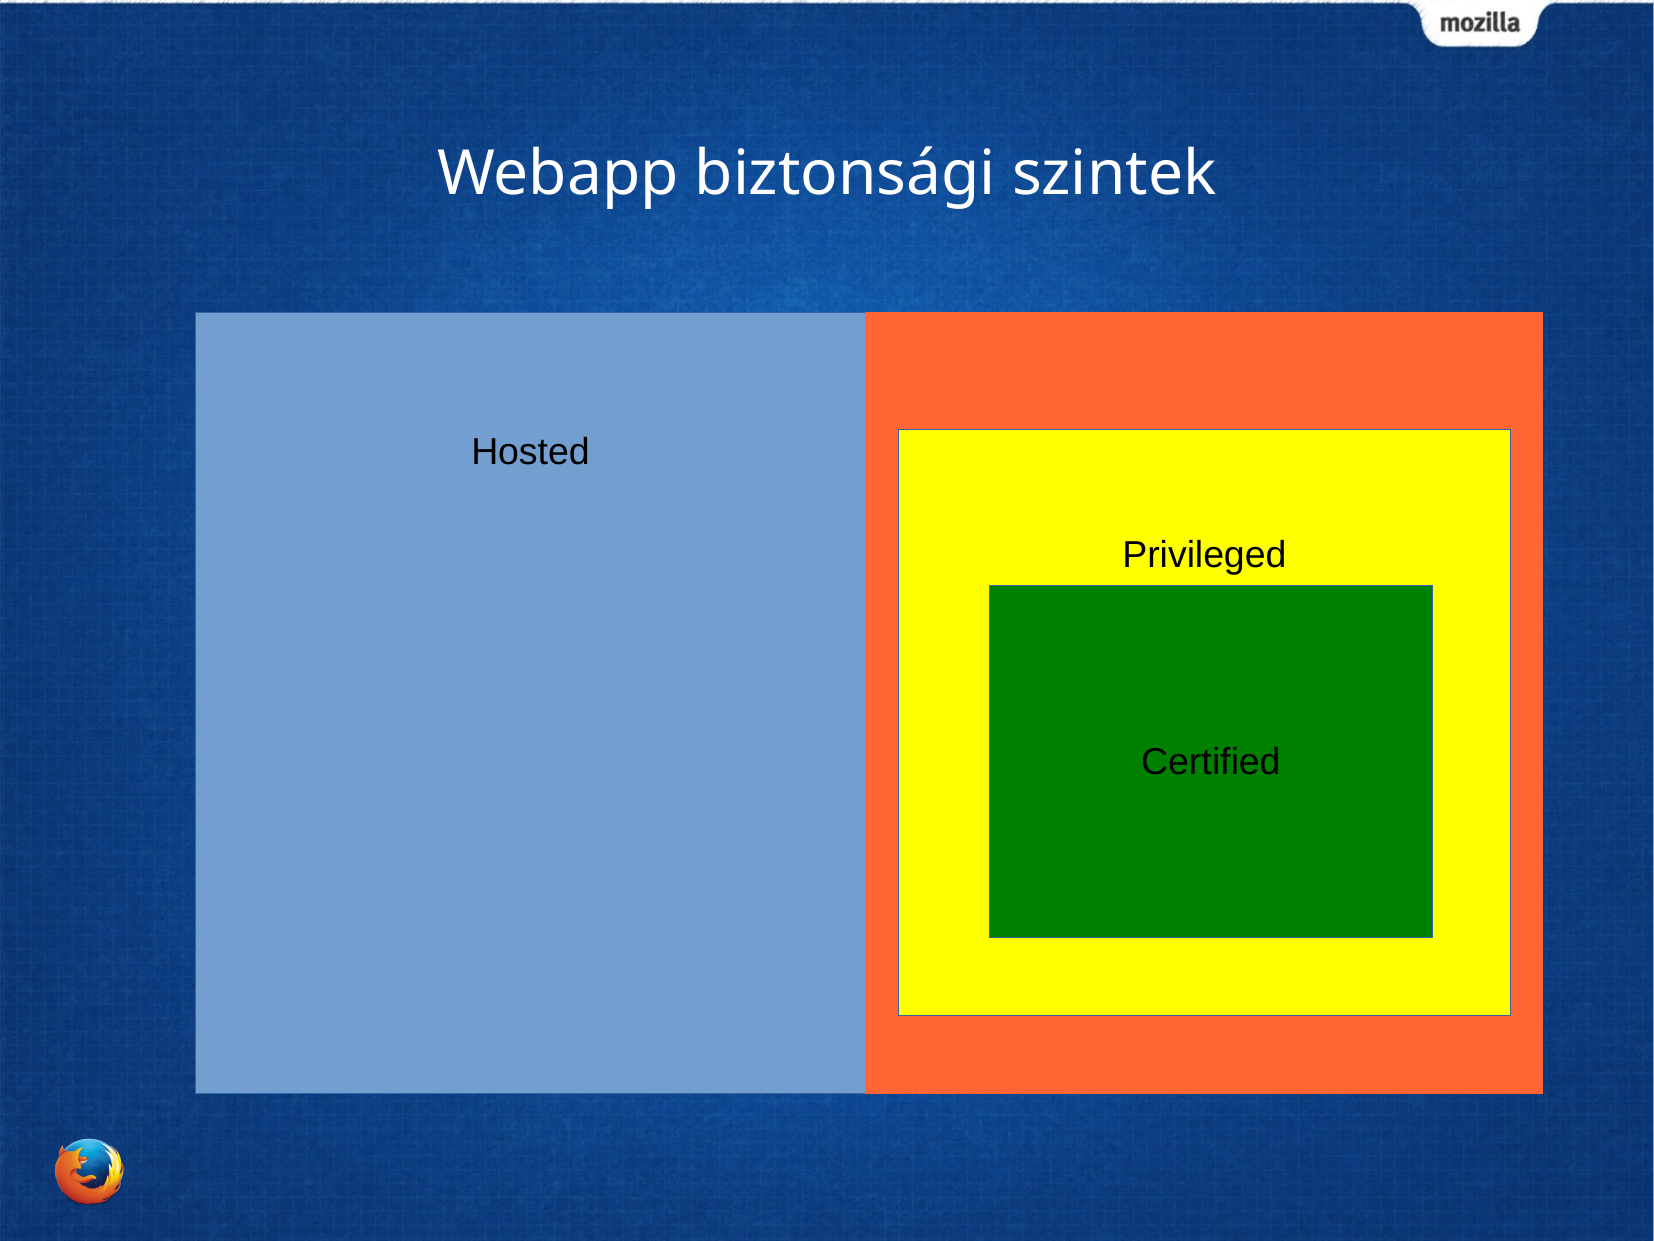

# Webapp biztonsági szintek
Hosted
Packaged
Privileged
Certified